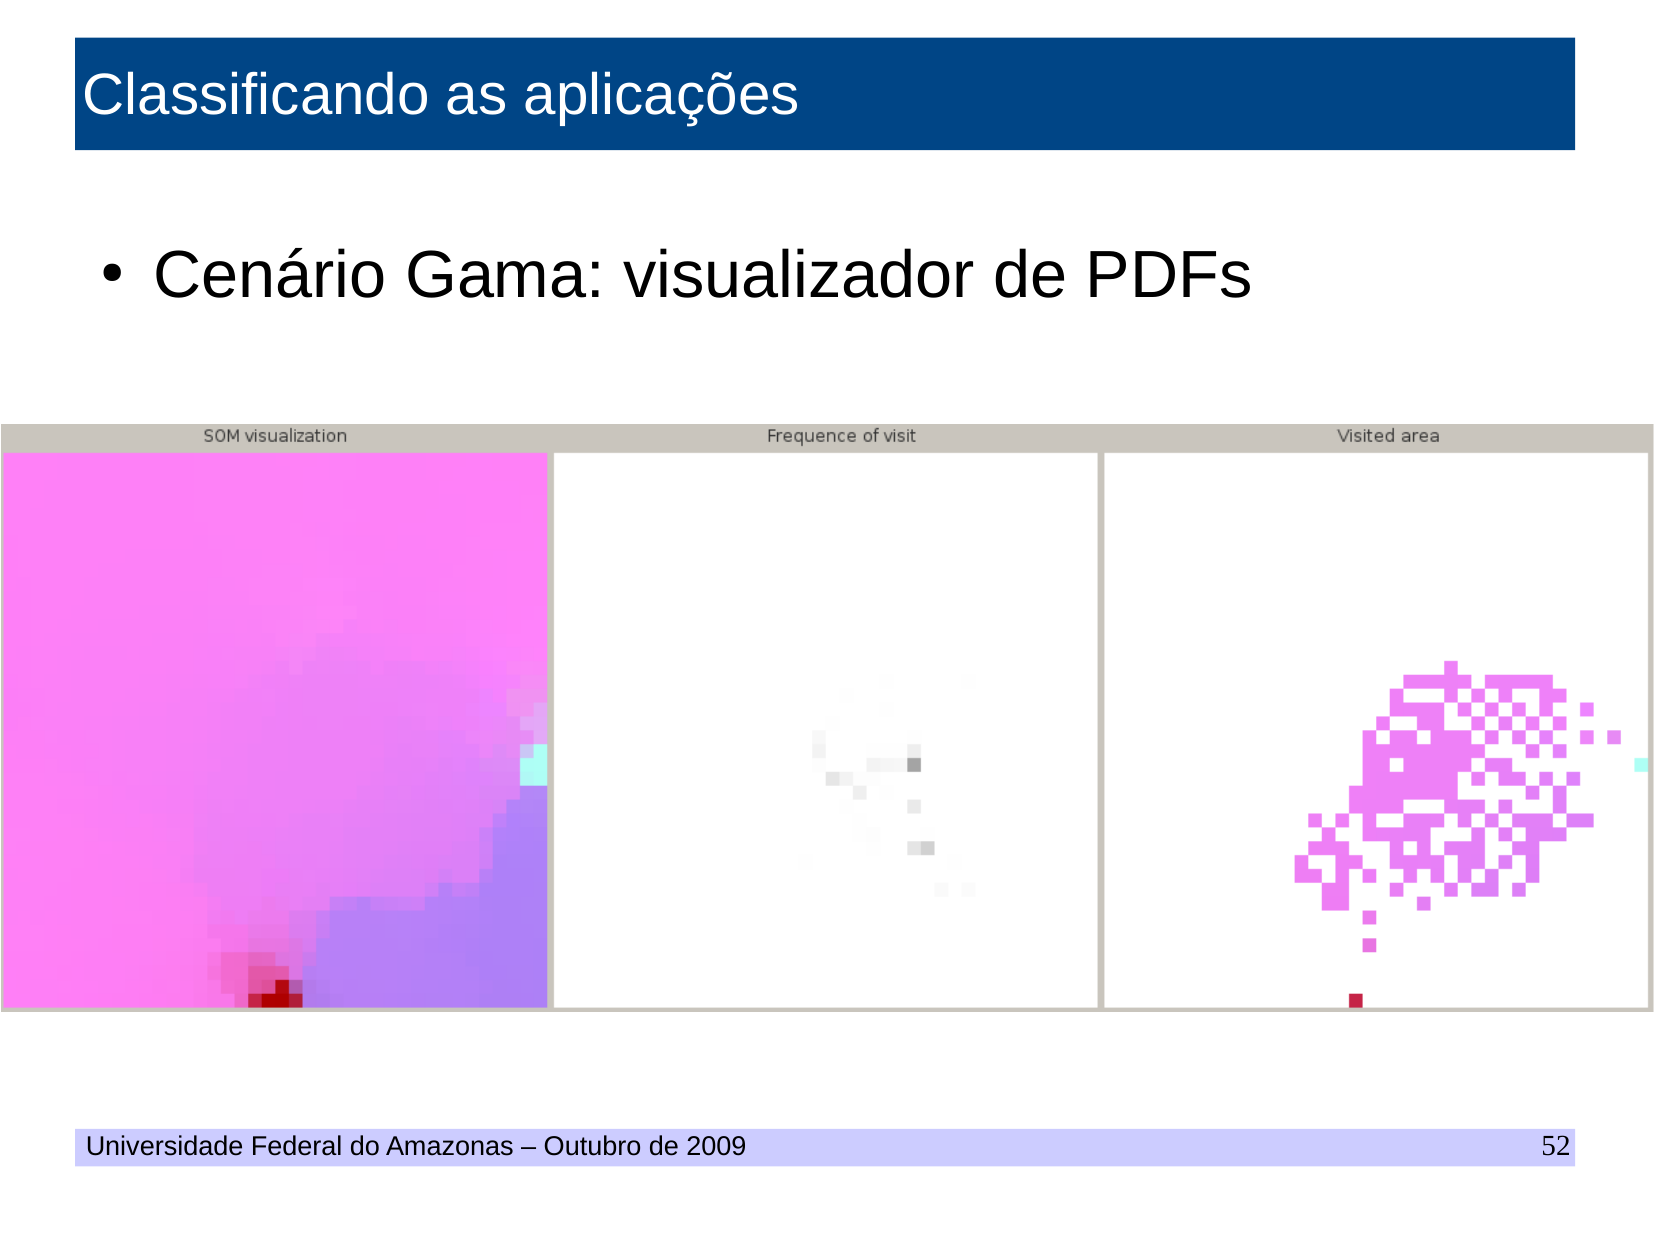

# Classificando as aplicações
Cenário Gama: visualizador de PDFs
52